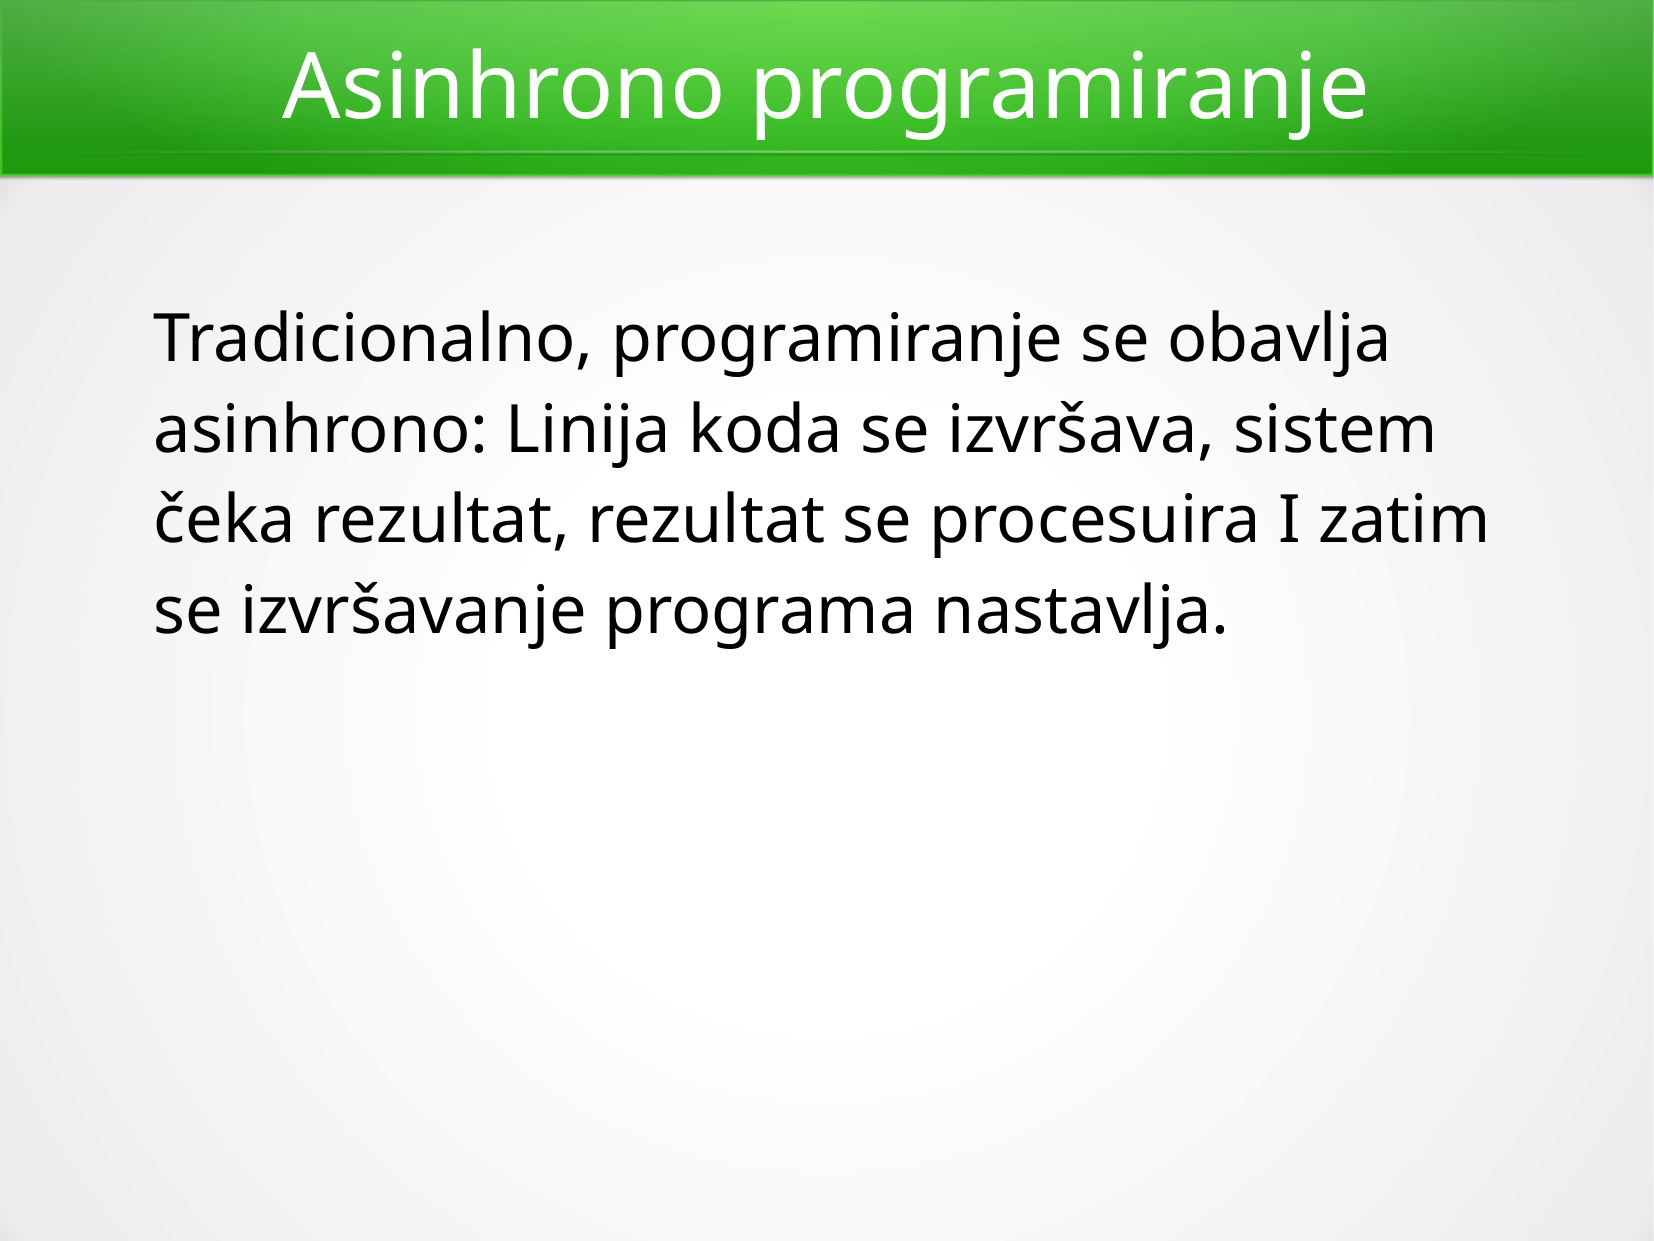

# Asinhrono programiranje
Tradicionalno, programiranje se obavlja asinhrono: Linija koda se izvršava, sistem čeka rezultat, rezultat se procesuira I zatim se izvršavanje programa nastavlja.